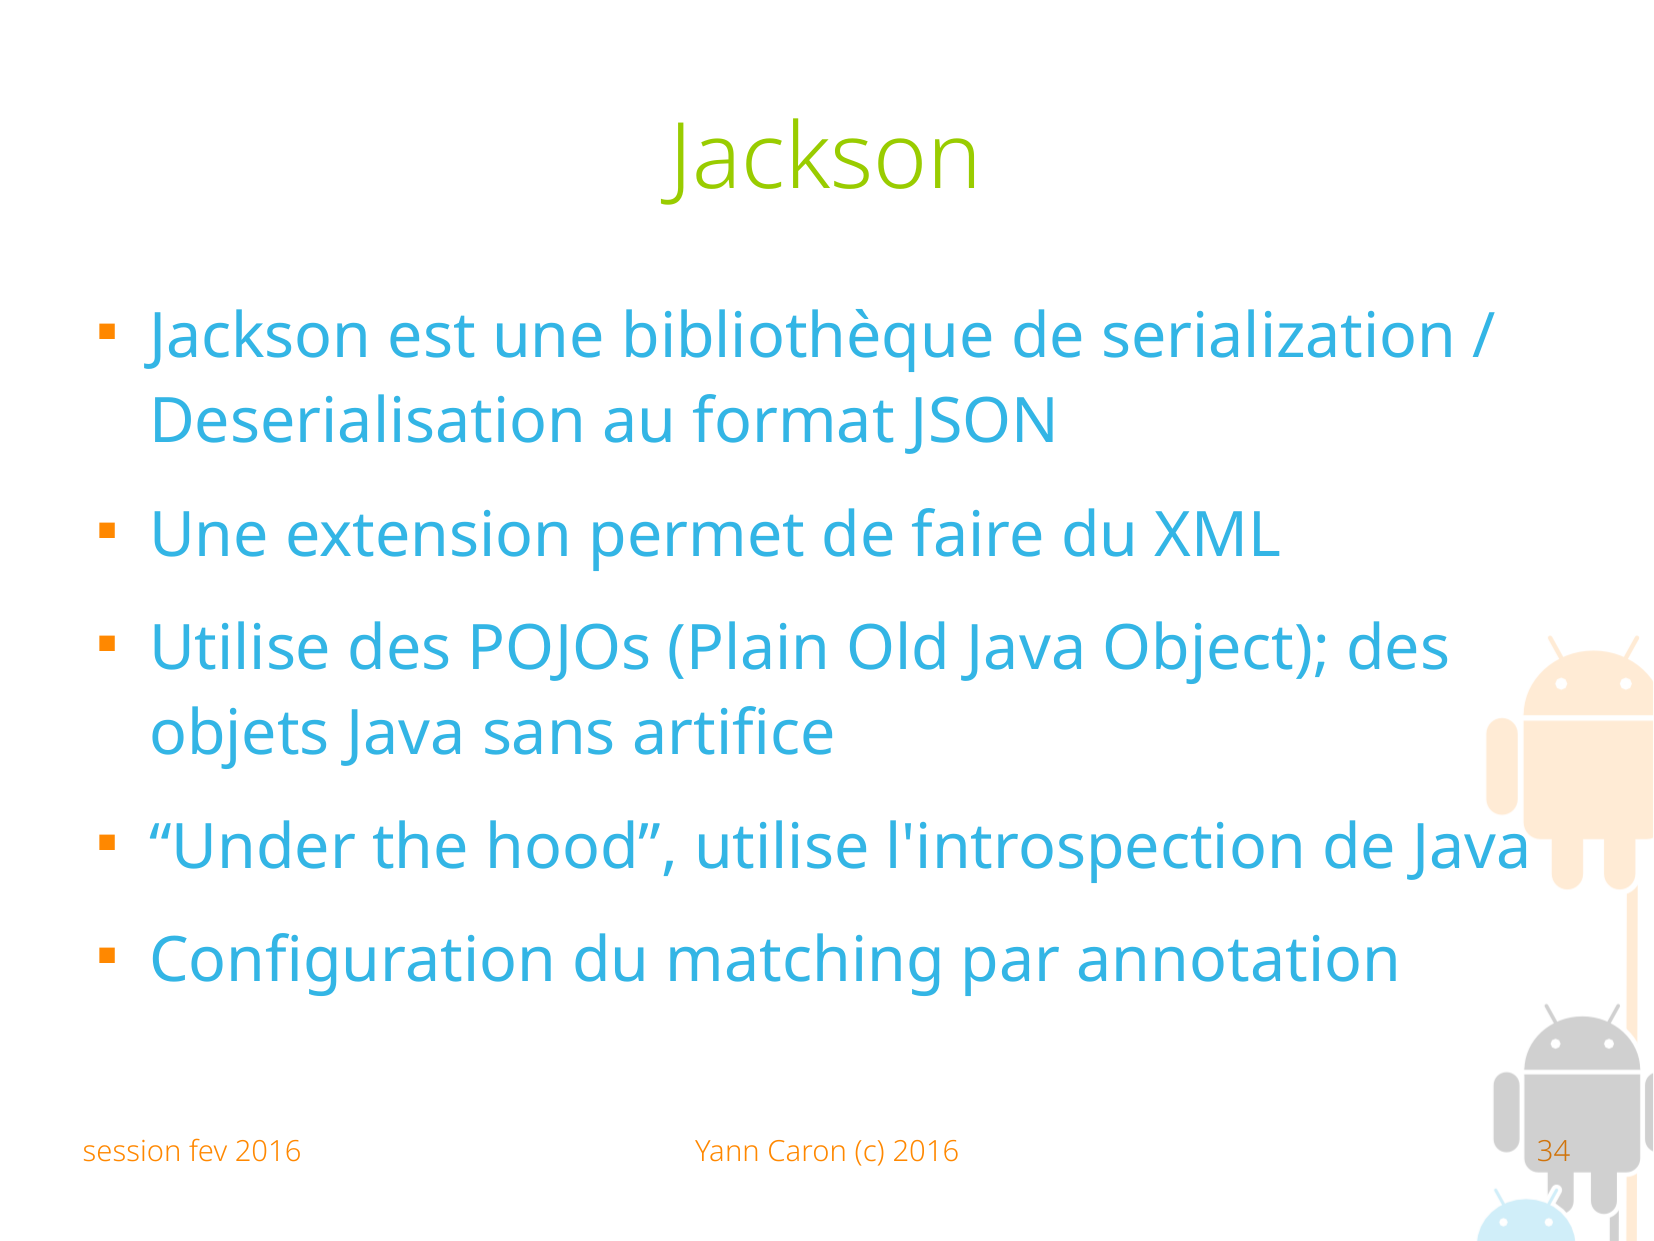

# Jackson
Jackson est une bibliothèque de serialization / Deserialisation au format JSON
Une extension permet de faire du XML
Utilise des POJOs (Plain Old Java Object); des objets Java sans artifice
“Under the hood”, utilise l'introspection de Java
Configuration du matching par annotation
session fev 2016
Yann Caron (c) 2016
34